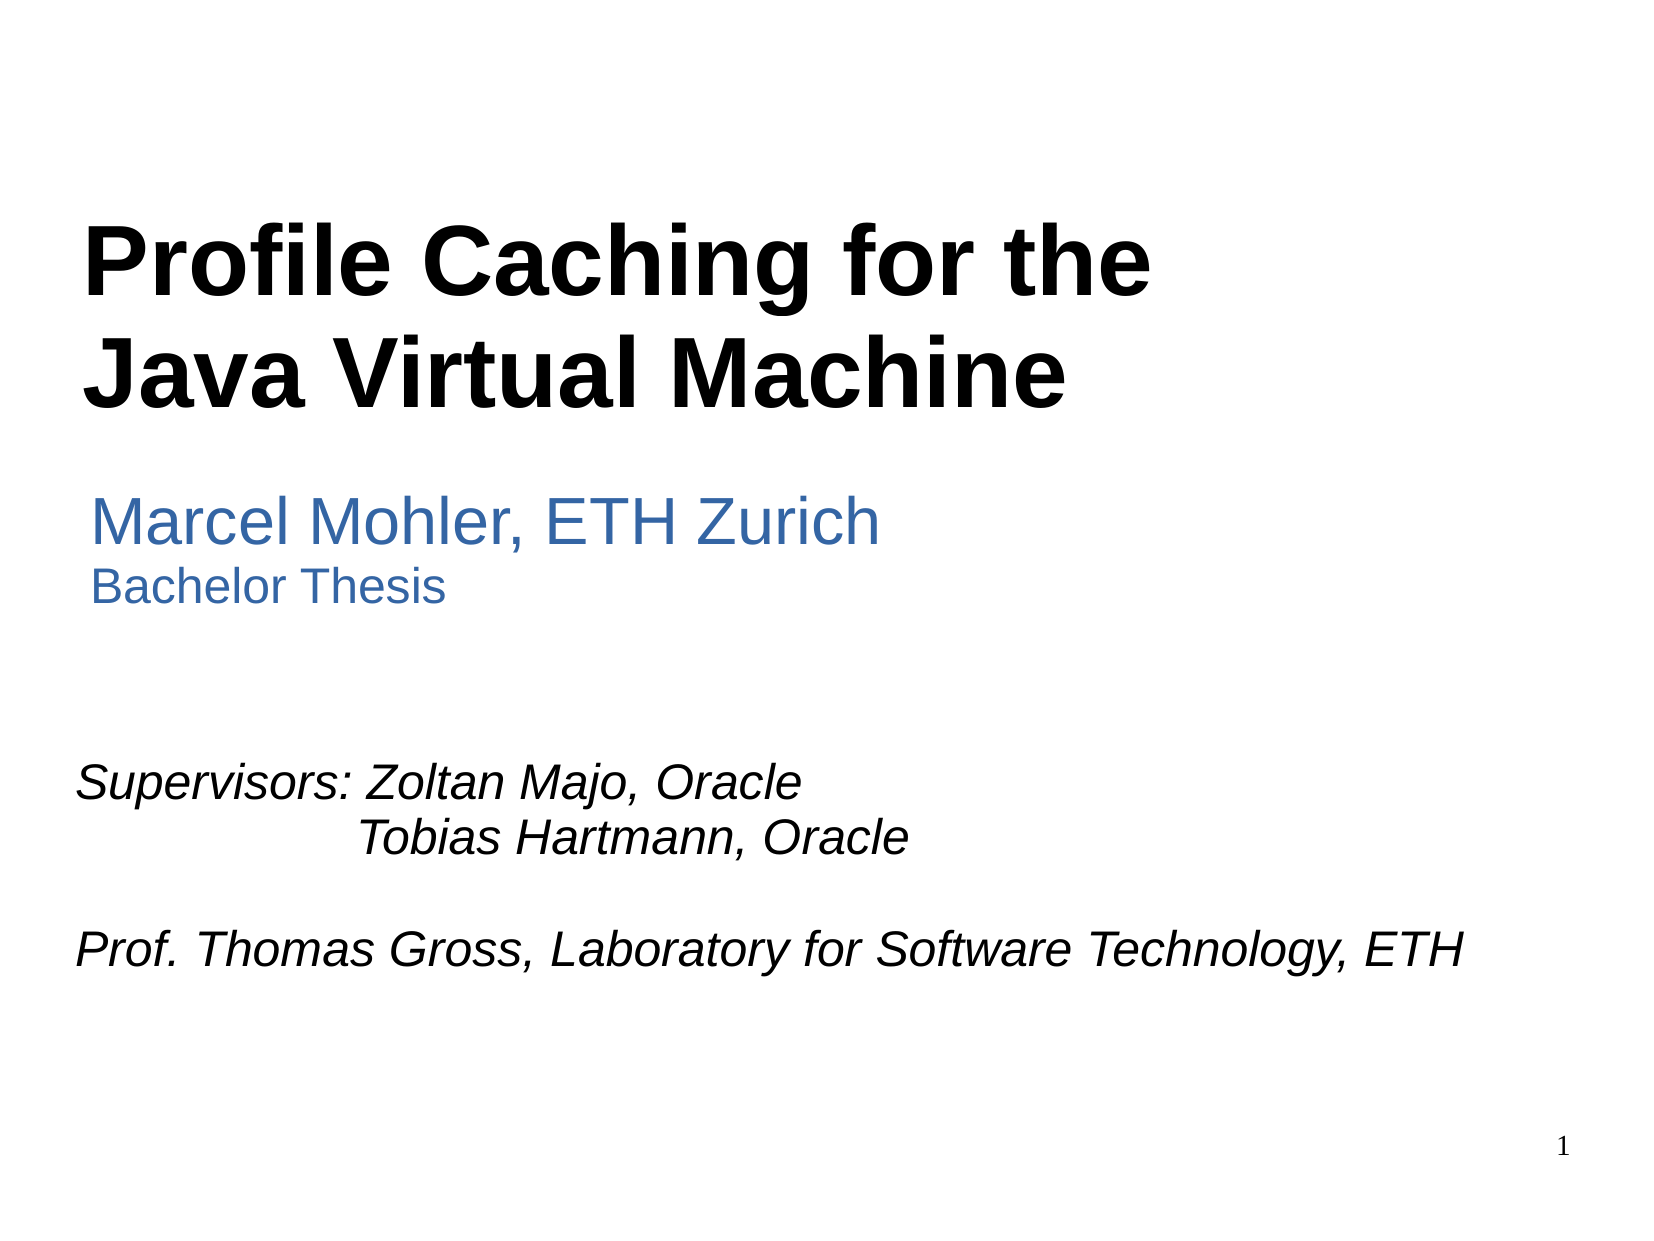

Marcel Mohler, ETH Zurich
Bachelor Thesis
# Profile Caching for the Java Virtual Machine
Supervisors: Zoltan Majo, Oracle
			 Tobias Hartmann, Oracle
Prof. Thomas Gross, Laboratory for Software Technology, ETH
1